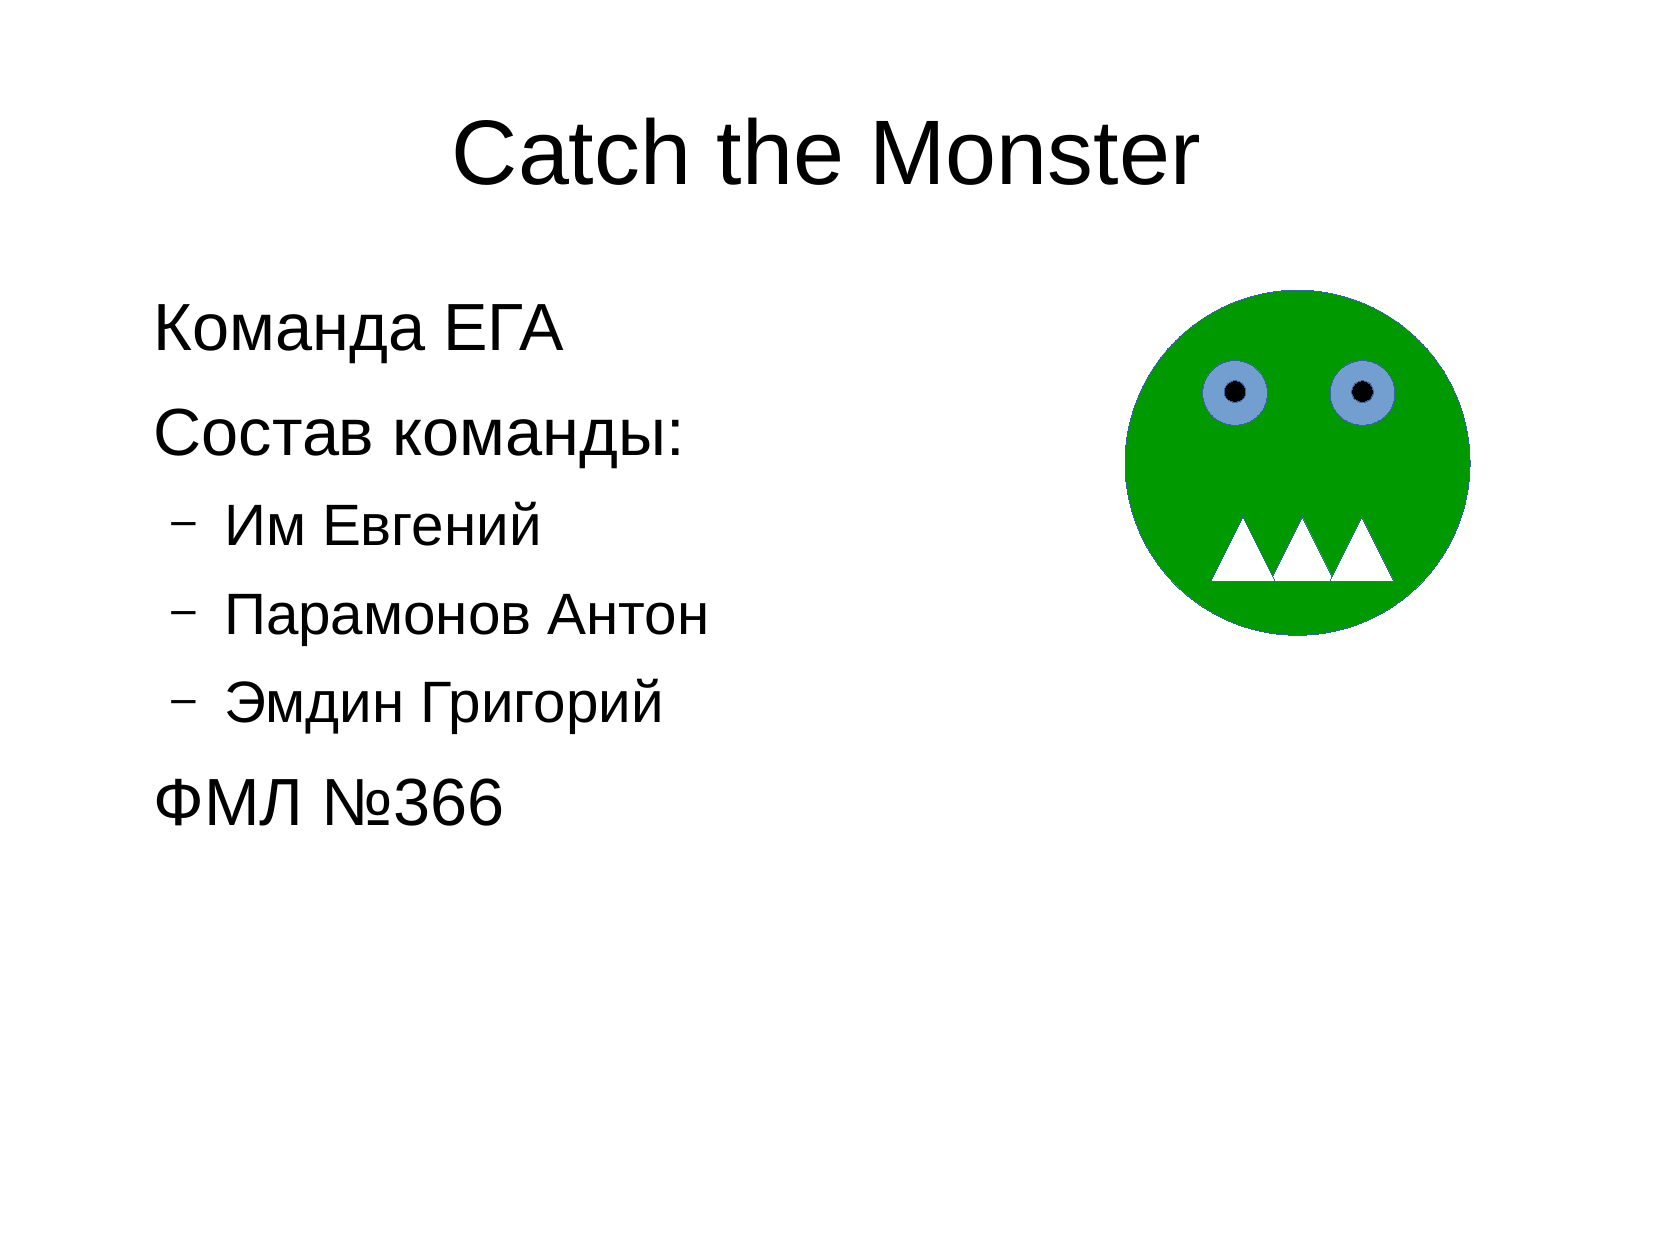

# Catch the Monster
Команда ЕГА
Состав команды:
Им Евгений
Парамонов Антон
Эмдин Григорий
ФМЛ №366